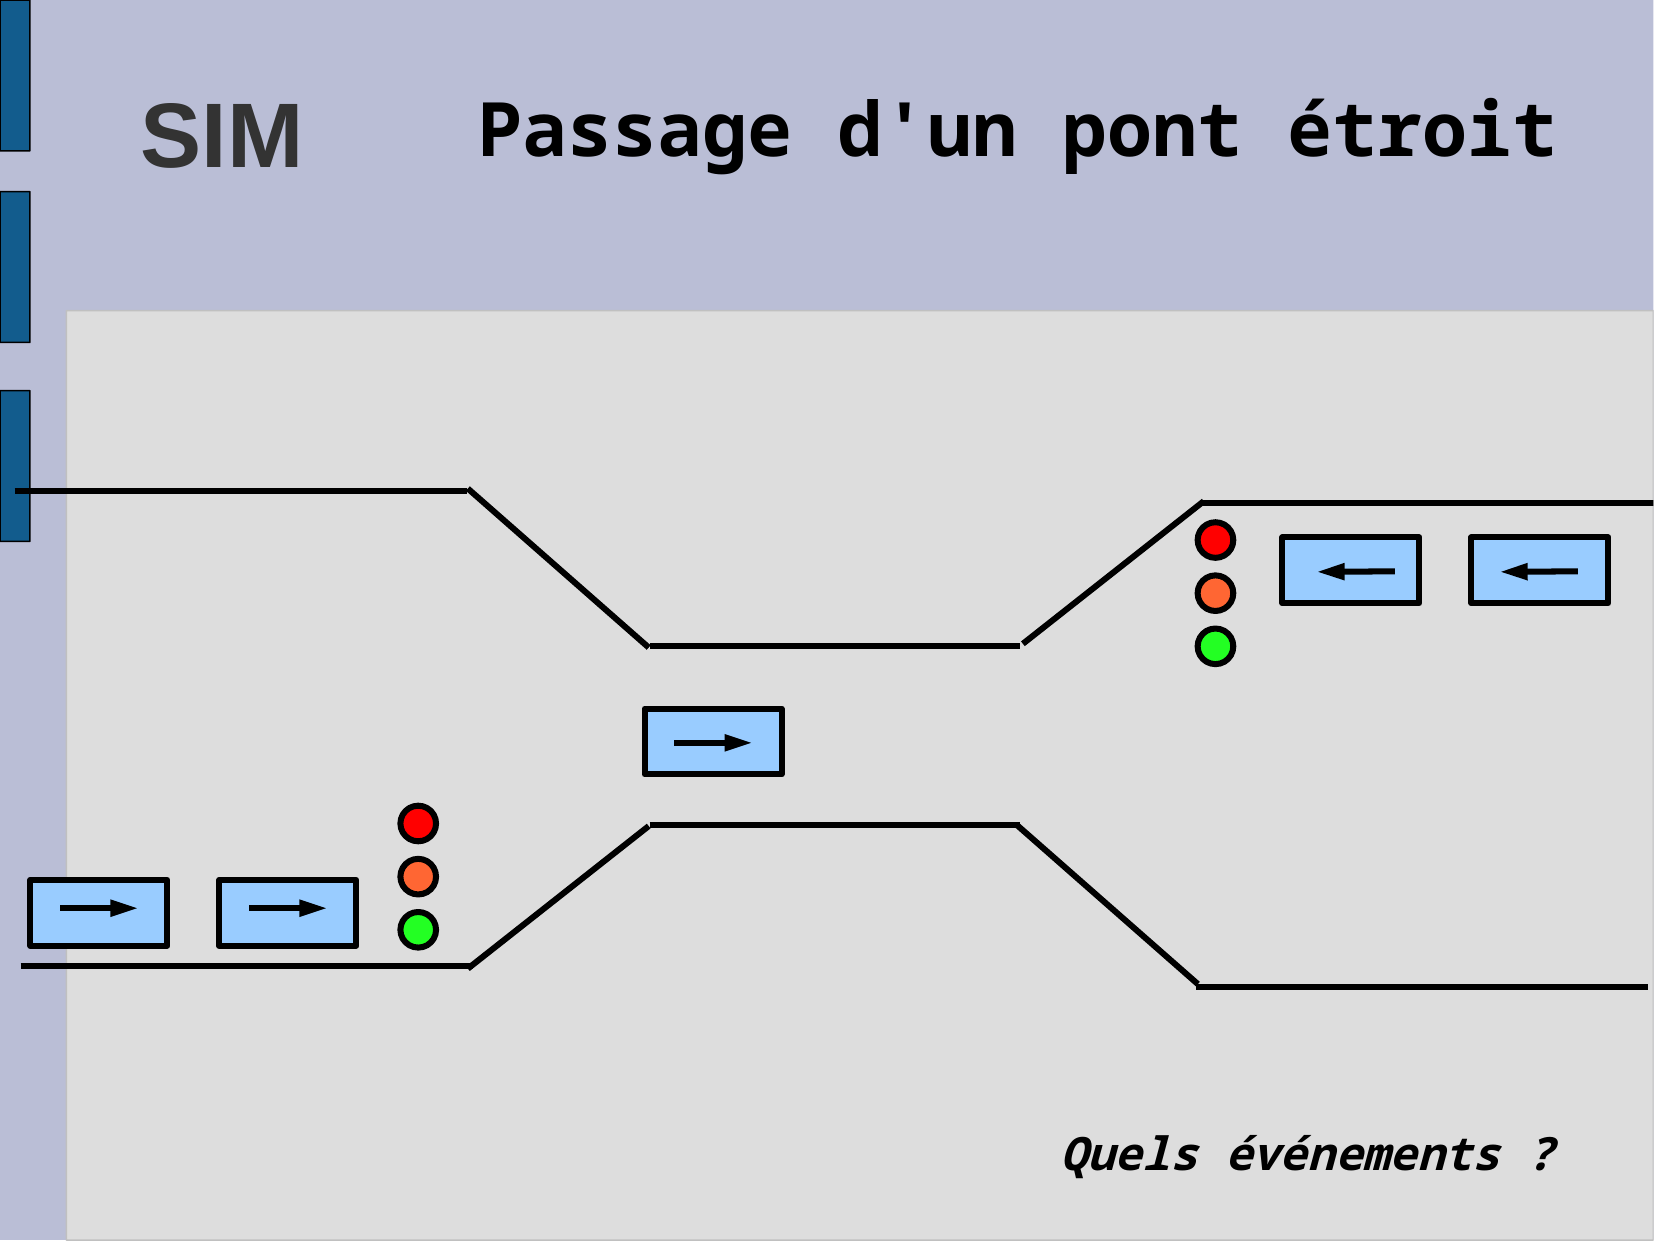

# SIM
Passage d'un pont étroit
Quels événements ?